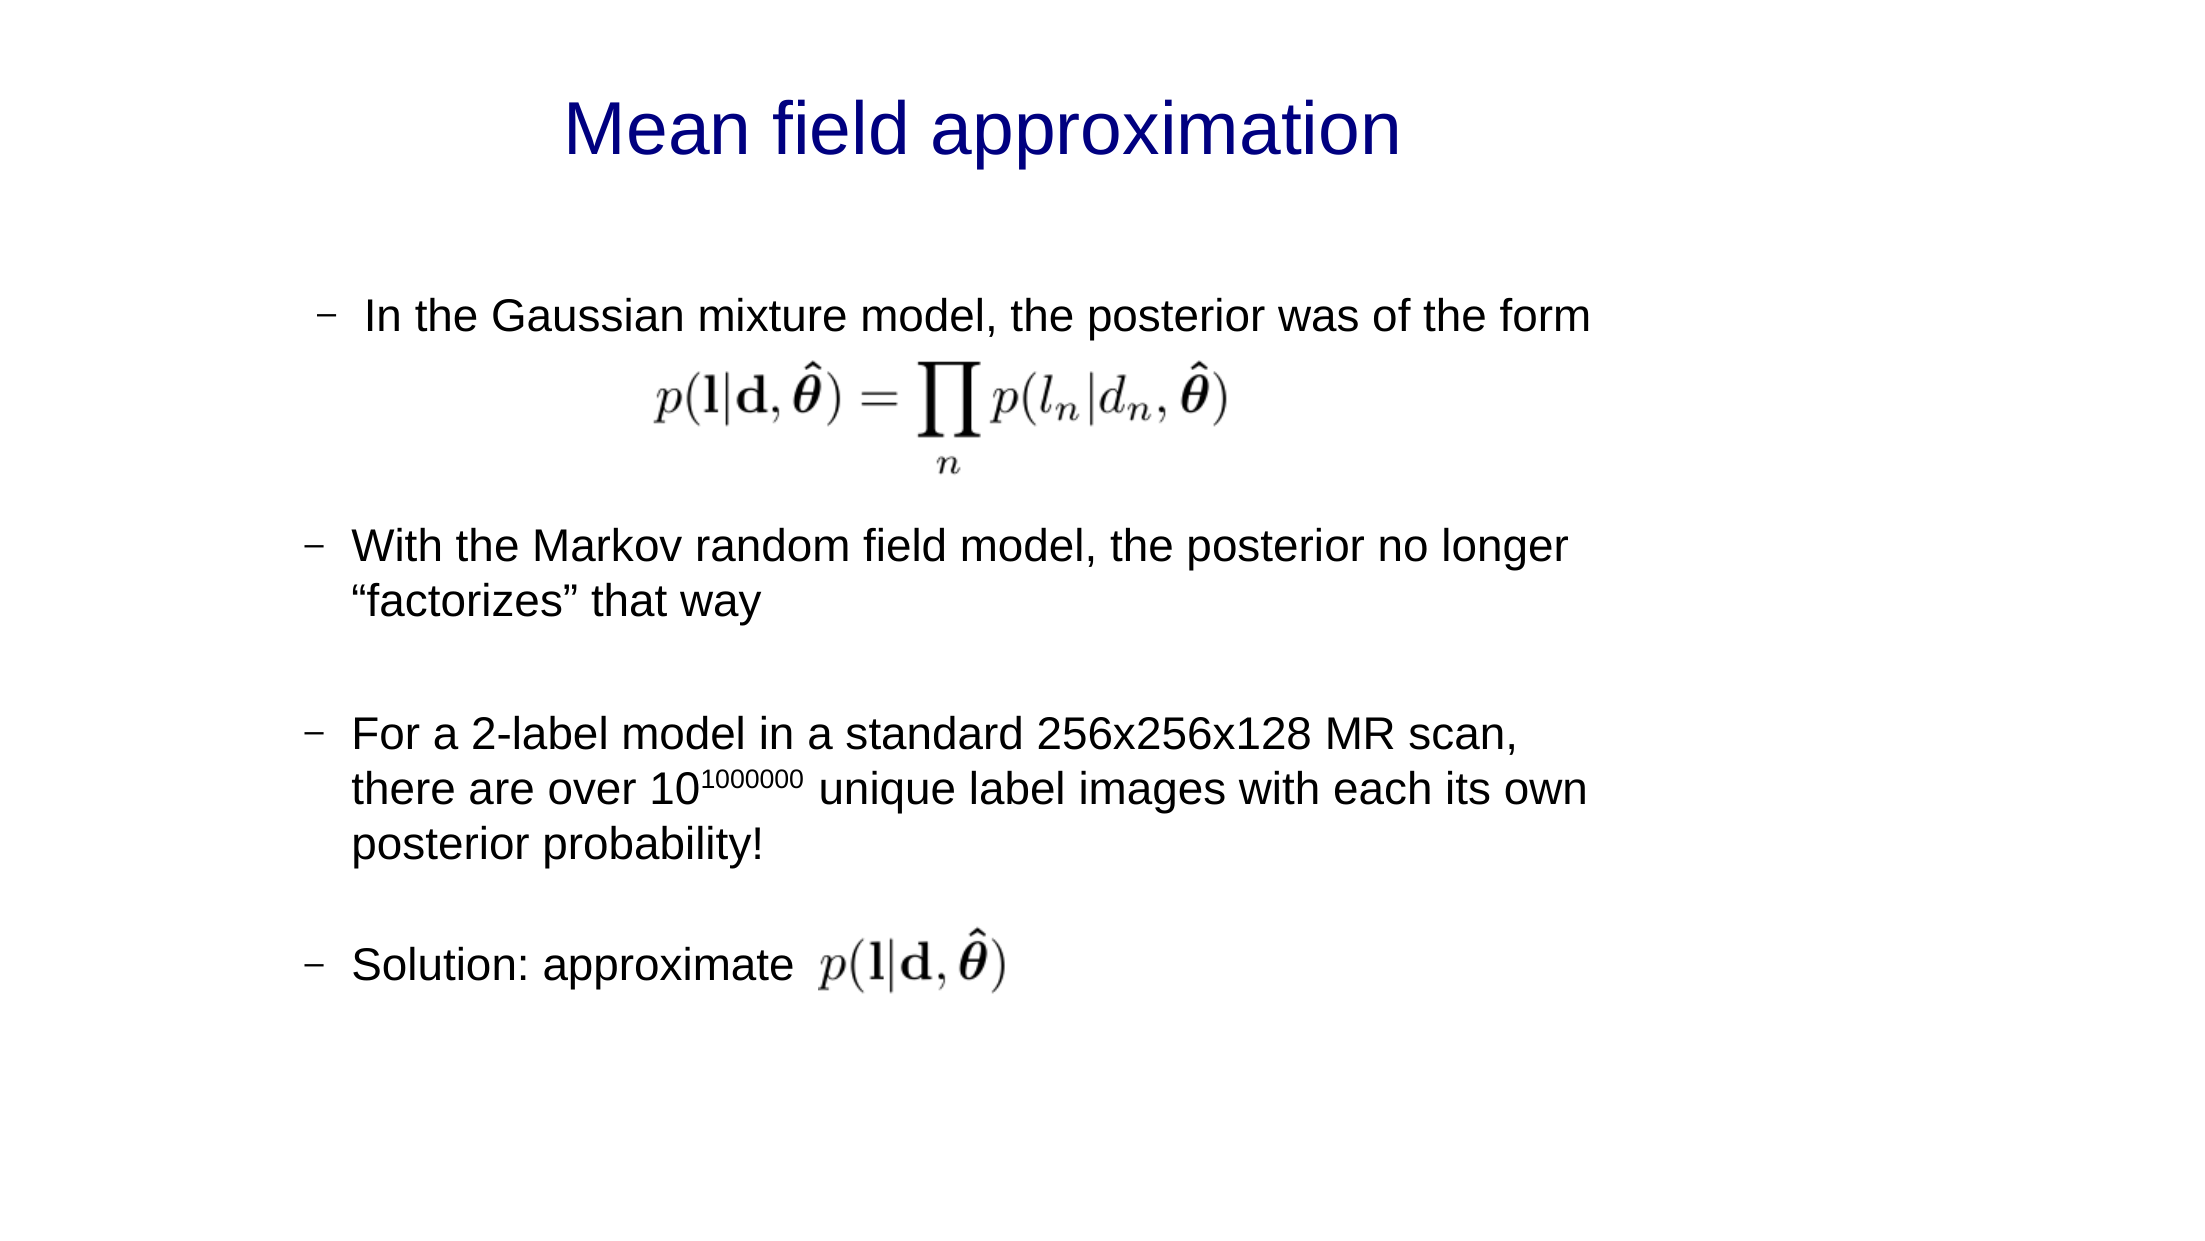

# Mean field approximation
In the Gaussian mixture model, the posterior was of the form
With the Markov random field model, the posterior no longer “factorizes” that way
For a 2-label model in a standard 256x256x128 MR scan, there are over 101000000 unique label images with each its own posterior probability!
Solution: approximate